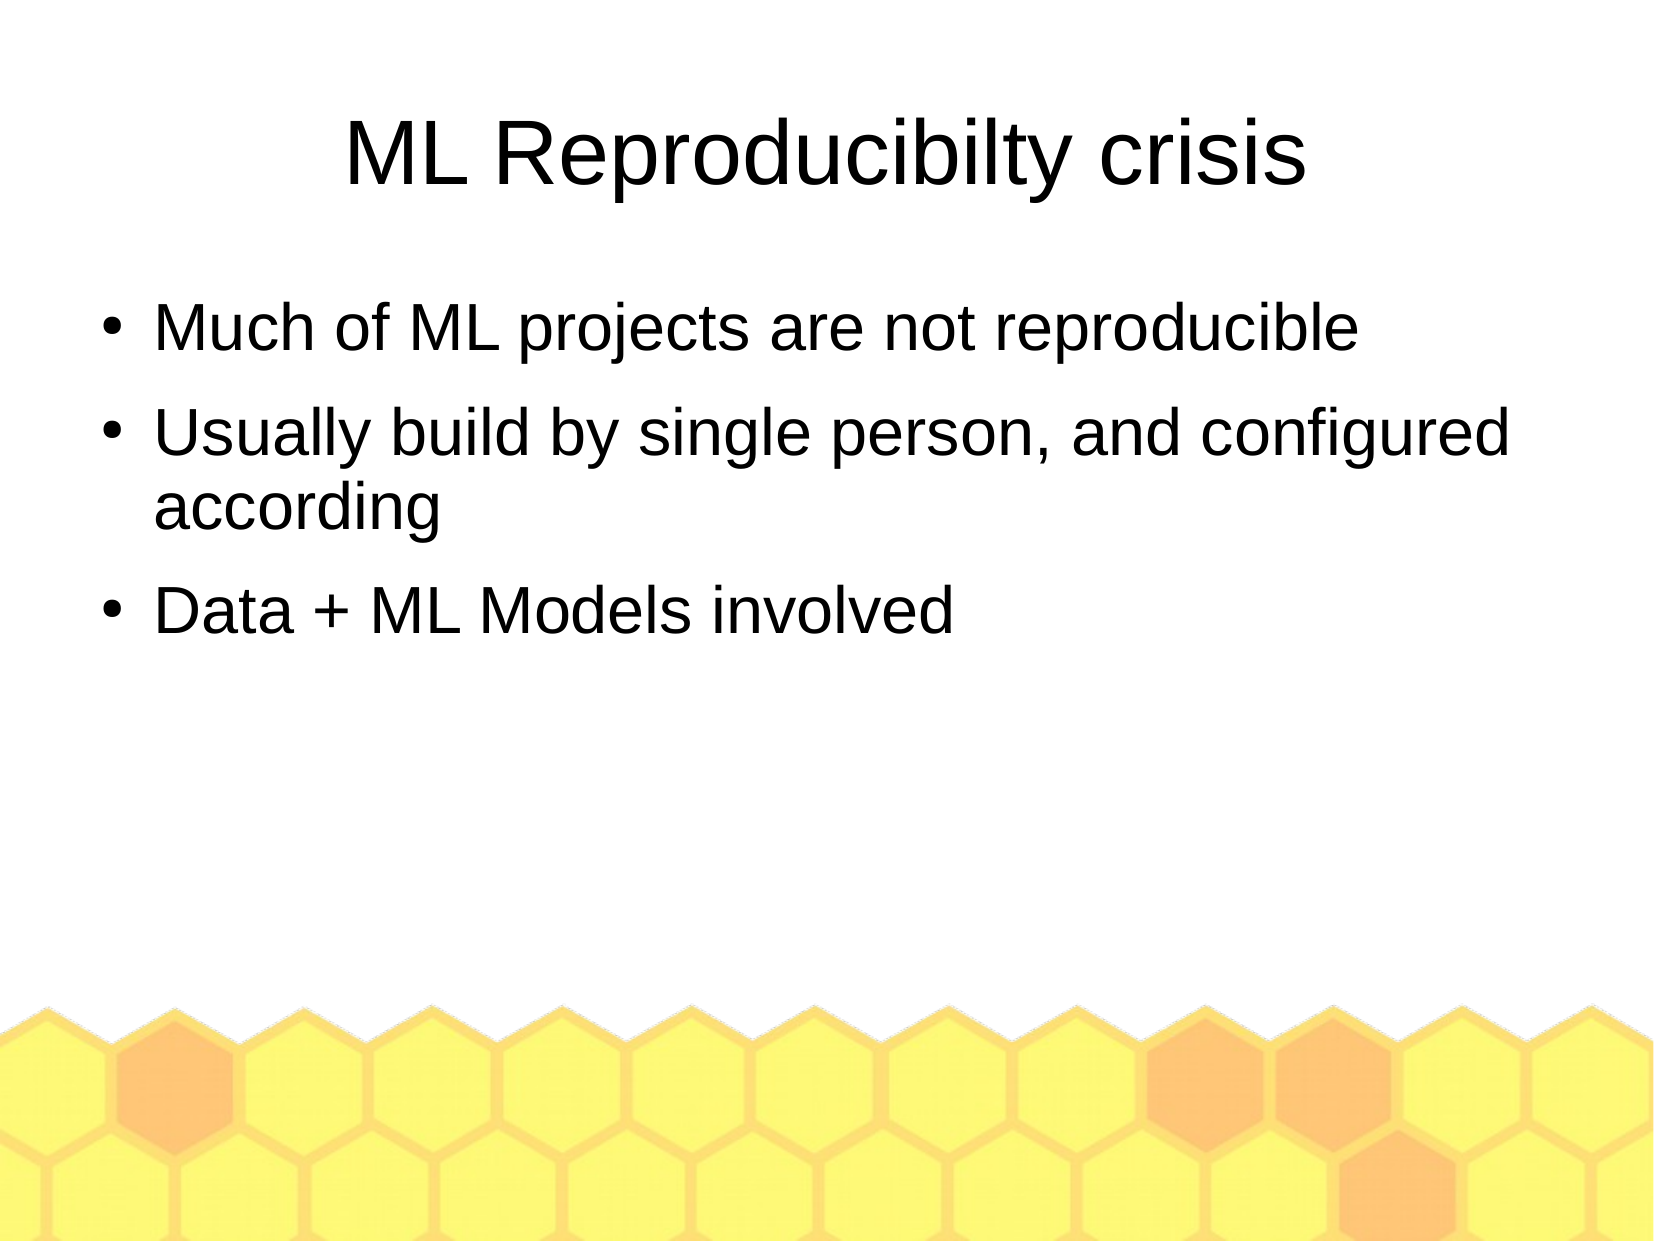

# ML Reproducibilty crisis
Much of ML projects are not reproducible
Usually build by single person, and configured according
Data + ML Models involved